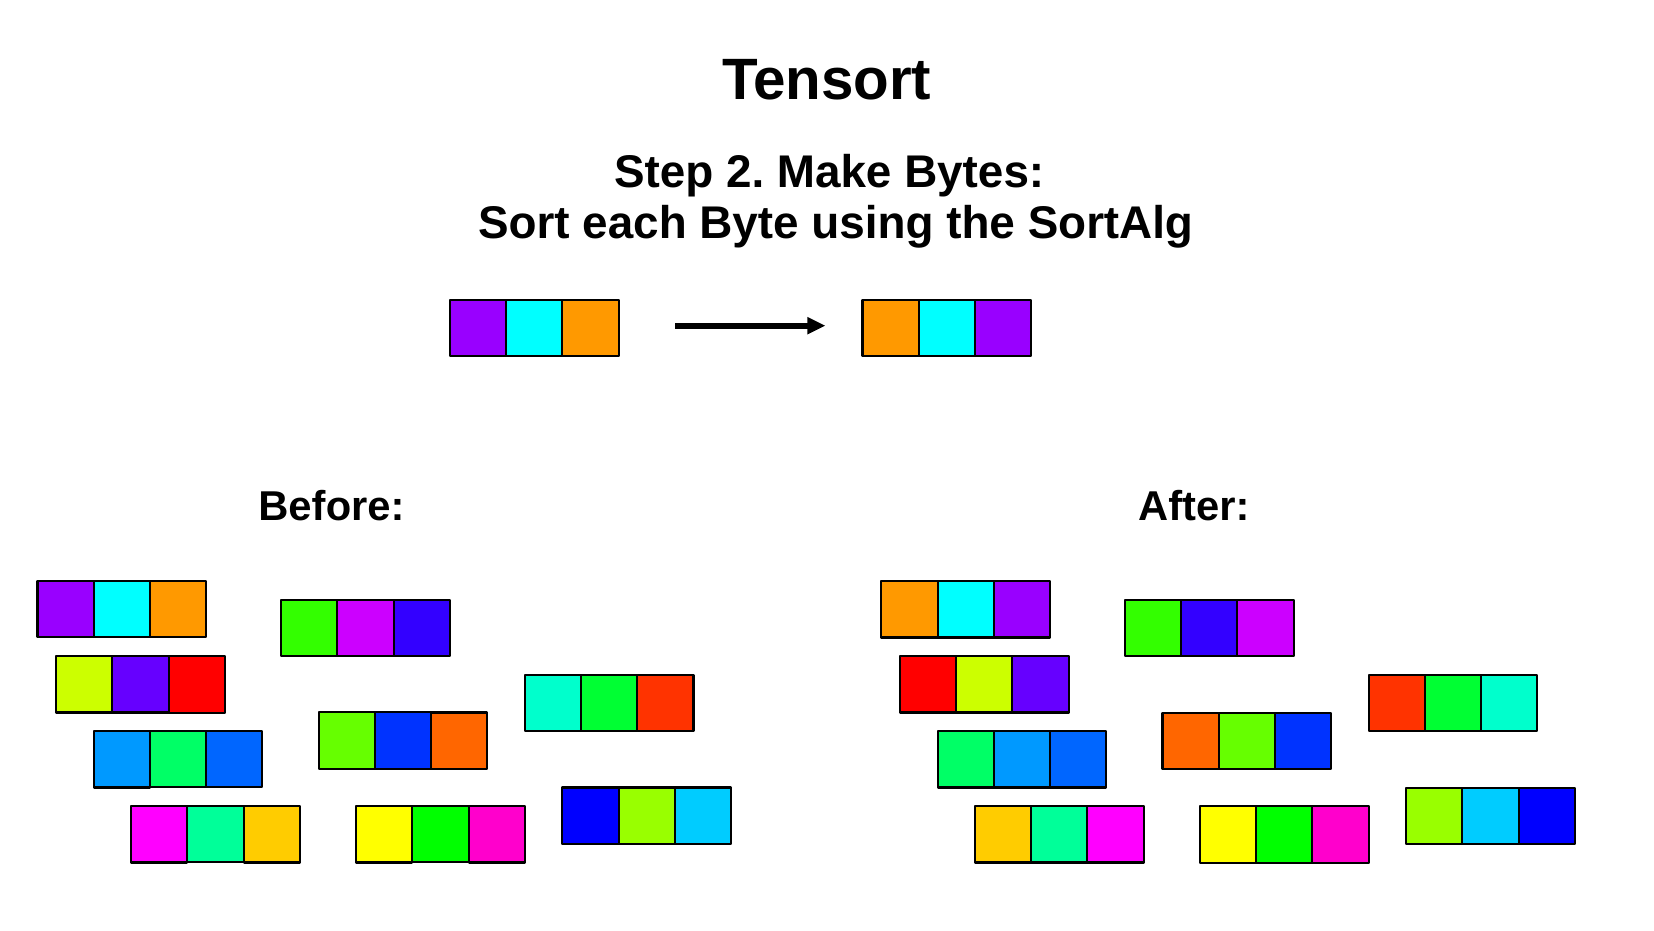

# Tensort
Step 2. Make Bytes:
Sort each Byte using the SortAlg
Before:
After: